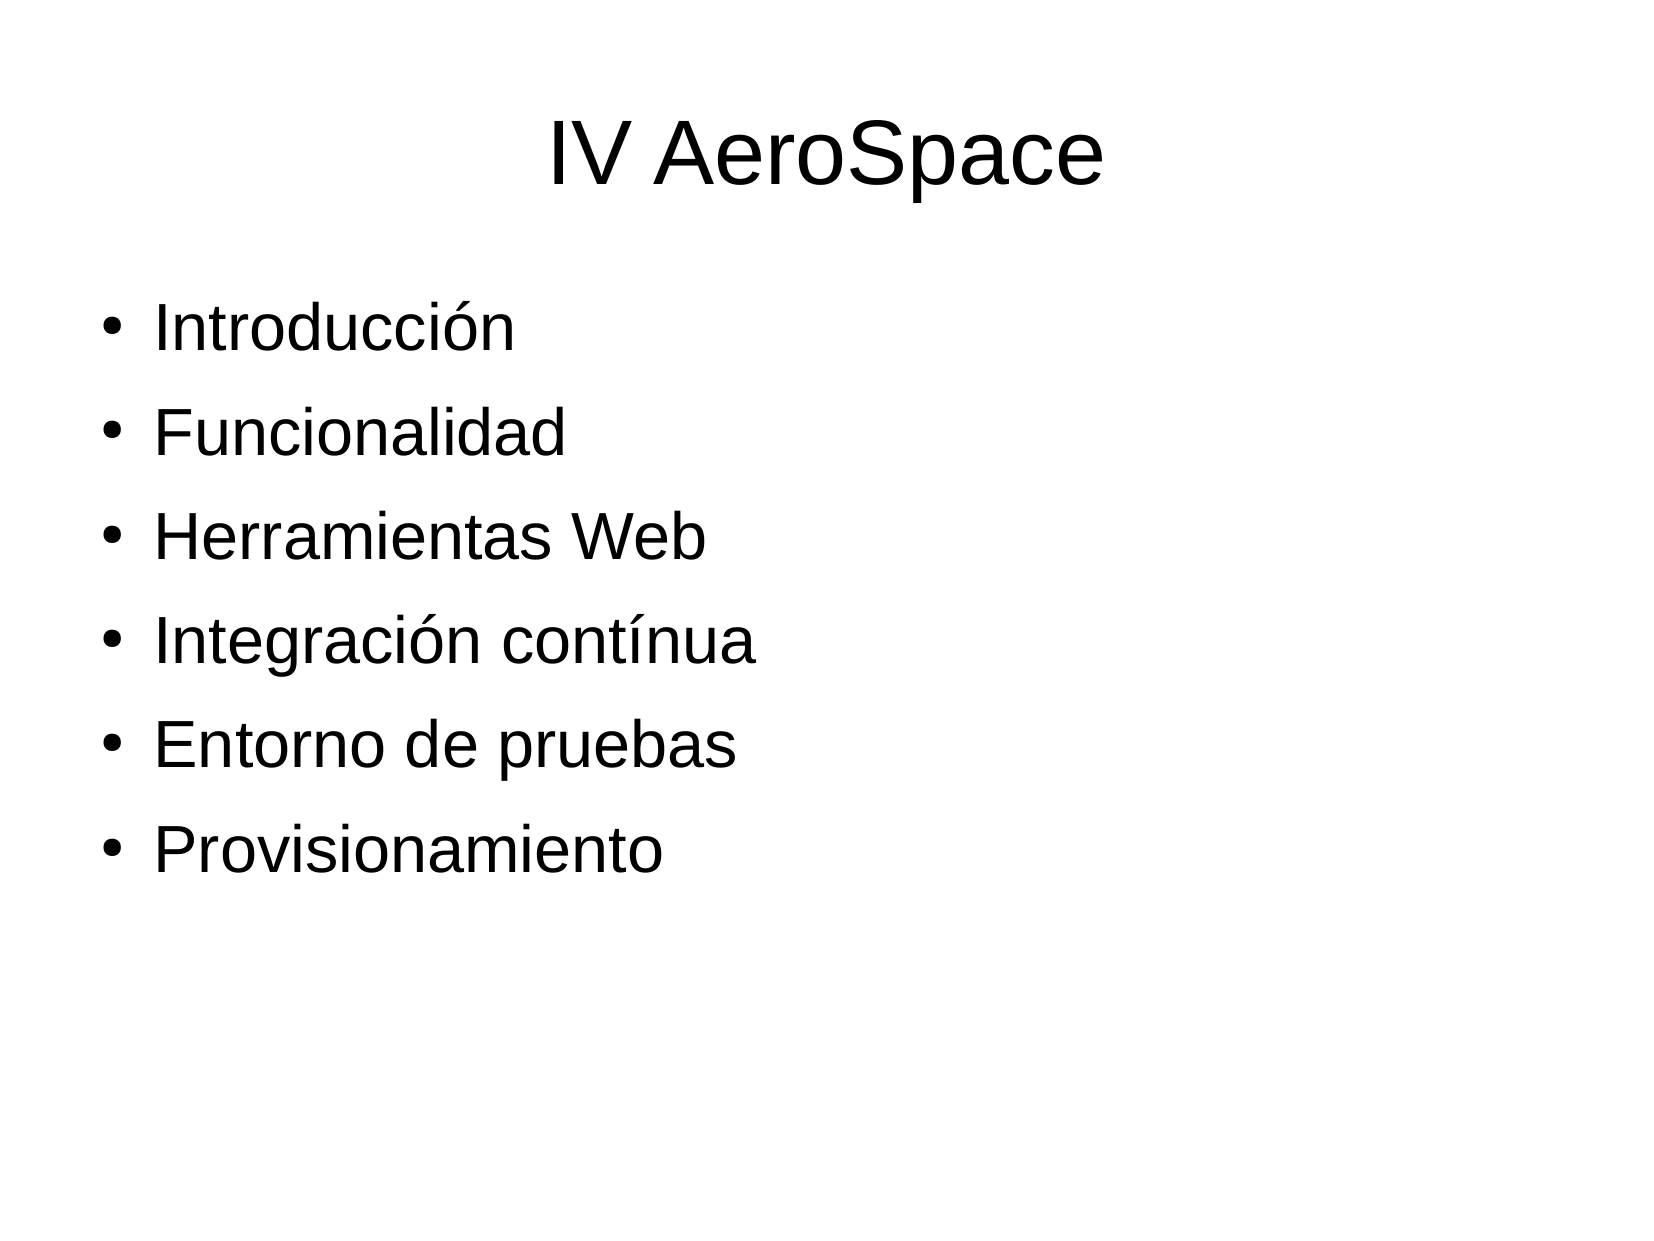

# IV AeroSpace
Introducción
Funcionalidad
Herramientas Web
Integración contínua
Entorno de pruebas
Provisionamiento